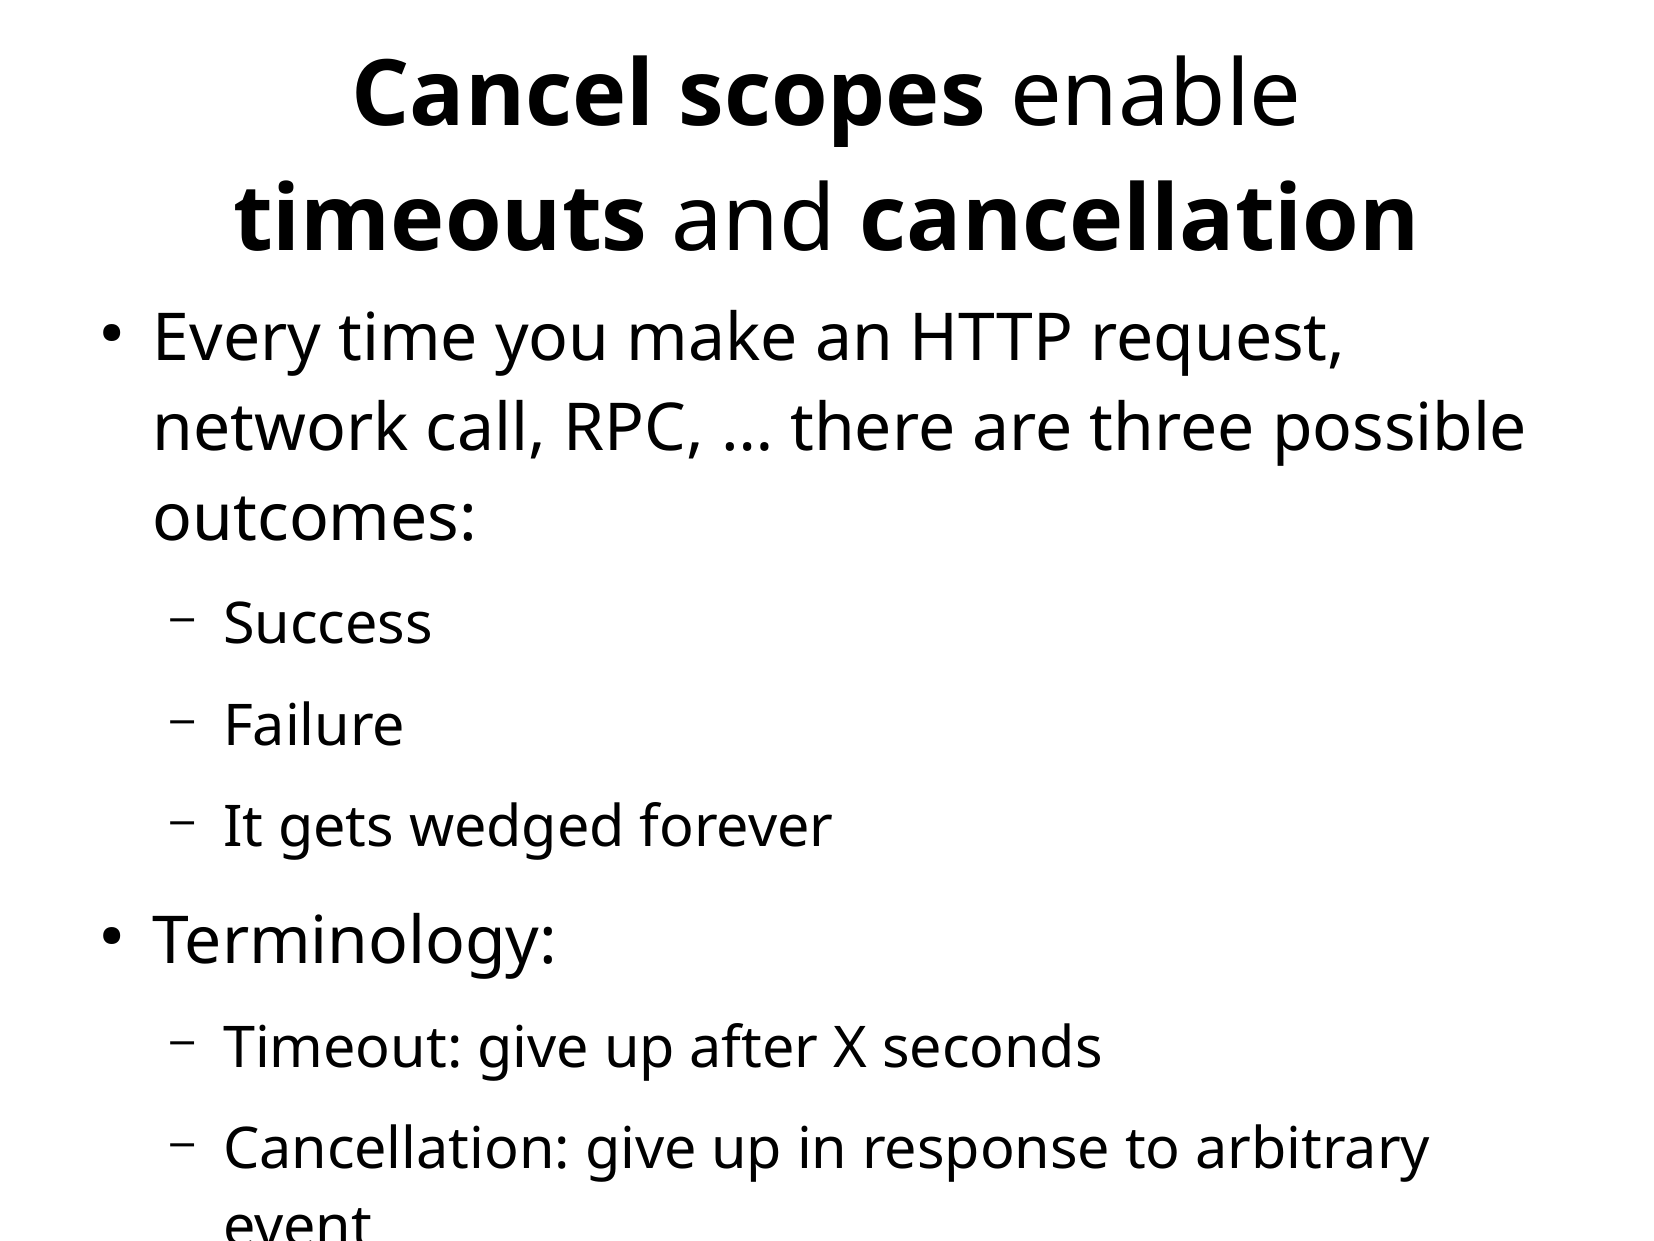

# Cancel scopes enable timeouts and cancellation
Every time you make an HTTP request, network call, RPC, … there are three possible outcomes:
Success
Failure
It gets wedged forever
Terminology:
Timeout: give up after X seconds
Cancellation: give up in response to arbitrary event